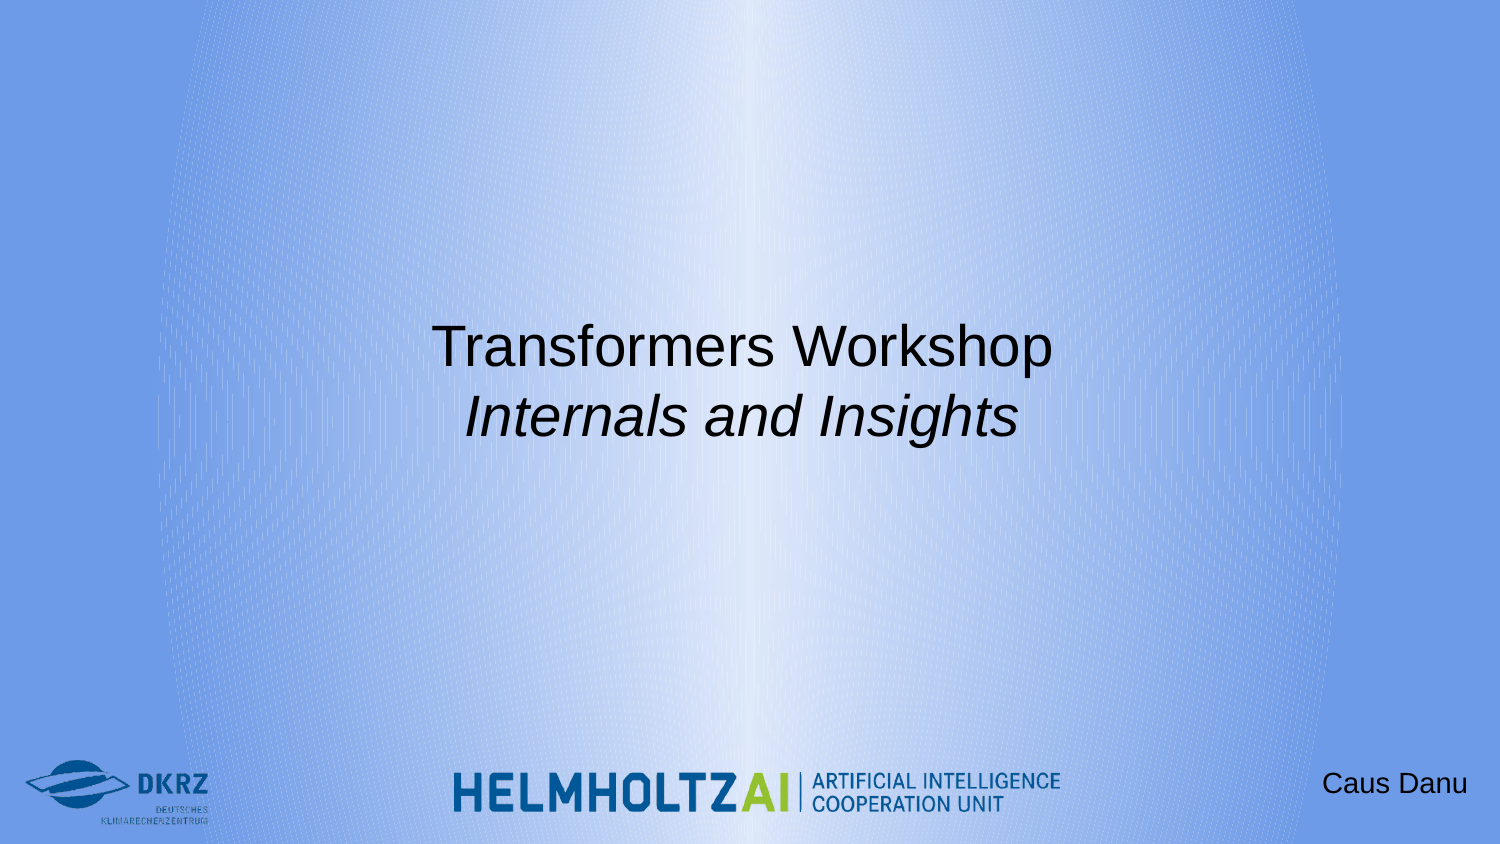

Transformers Workshop
Internals and Insights
Caus Danu